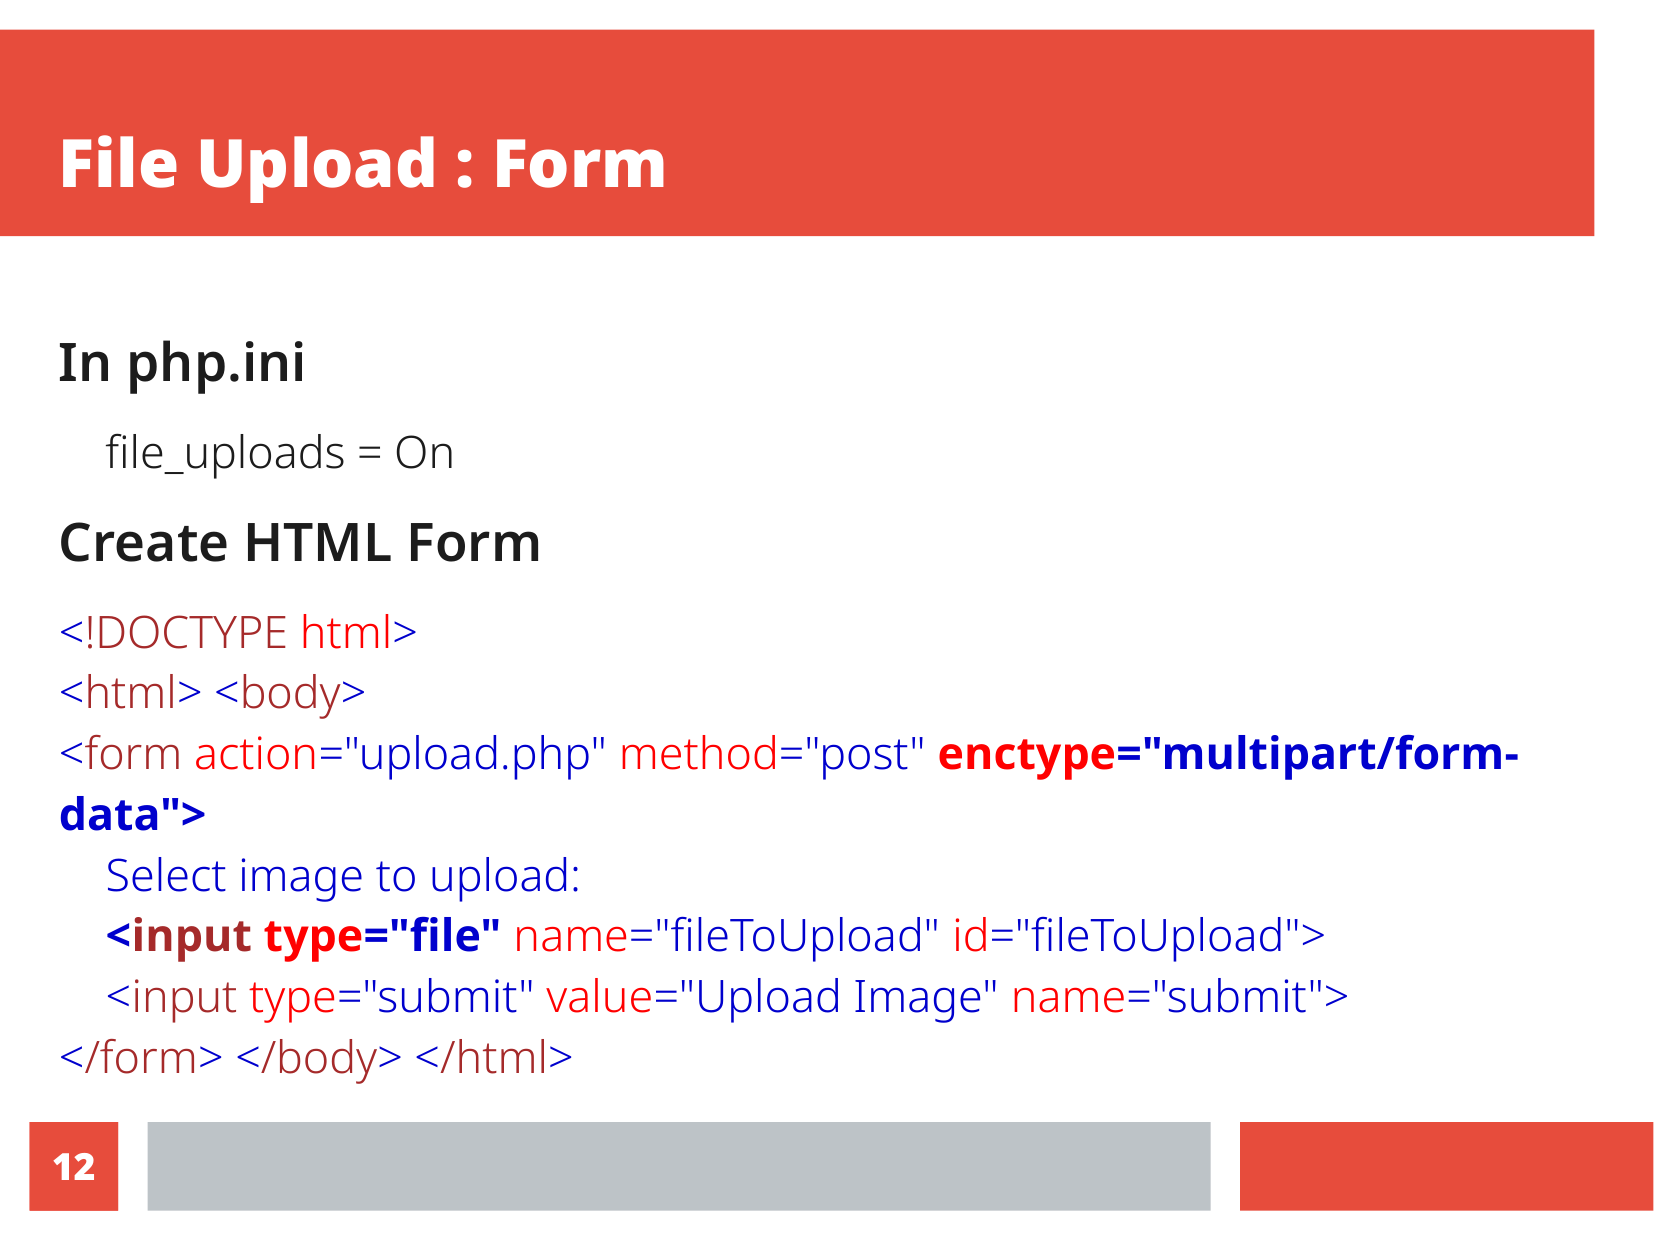

# File Upload : Form
In php.ini
file_uploads = On
Create HTML Form
<!DOCTYPE html>
<html> <body>
<form action="upload.php" method="post" enctype="multipart/form-data">
    Select image to upload:
    <input type="file" name="fileToUpload" id="fileToUpload">
    <input type="submit" value="Upload Image" name="submit">
</form> </body> </html>
12